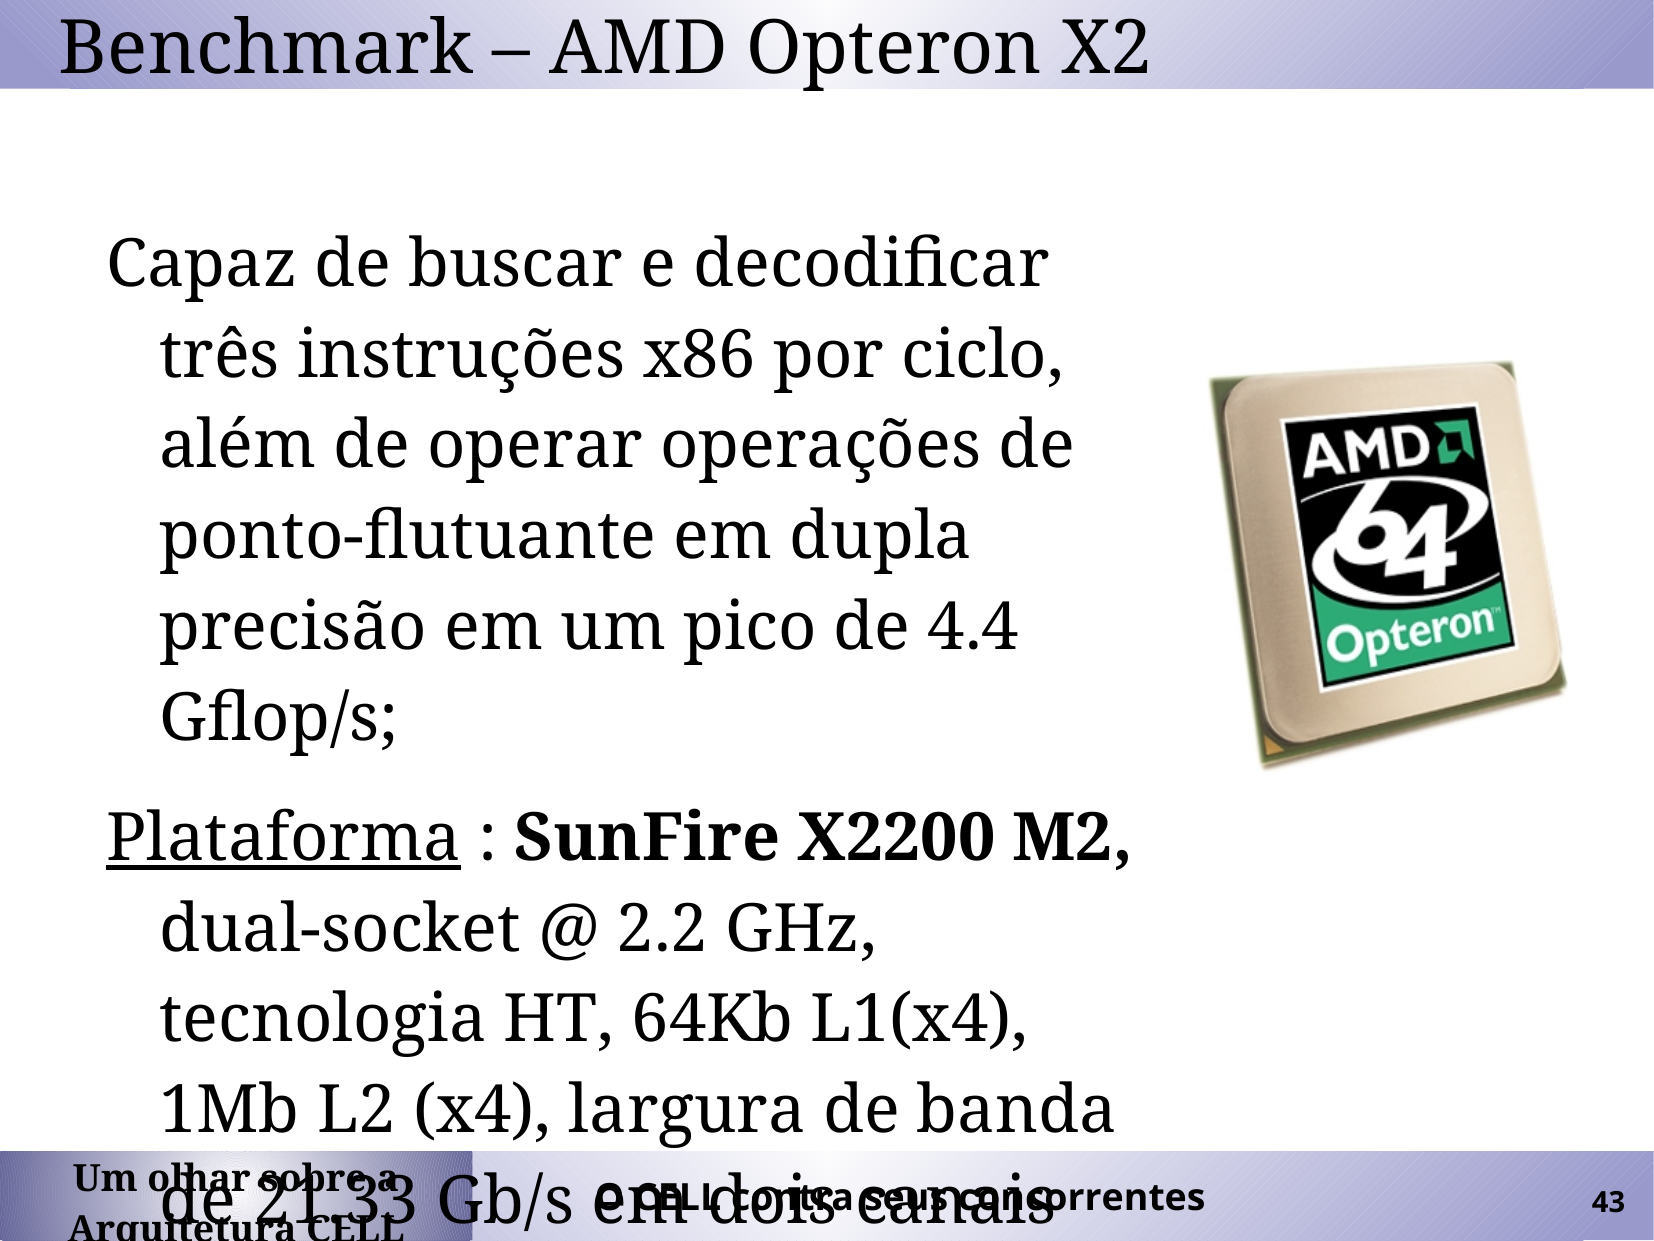

# Benchmark – AMD Opteron X2
Capaz de buscar e decodificar três instruções x86 por ciclo, além de operar operações de ponto-flutuante em dupla precisão em um pico de 4.4 Gflop/s;
Plataforma : SunFire X2200 M2, dual-socket @ 2.2 GHz, tecnologia HT, 64Kb L1(x4), 1Mb L2 (x4), largura de banda de 21.33 Gb/s em dois canais DDR2-667, memória total de 16 Gb;
O CELL contra seus concorrentes
43